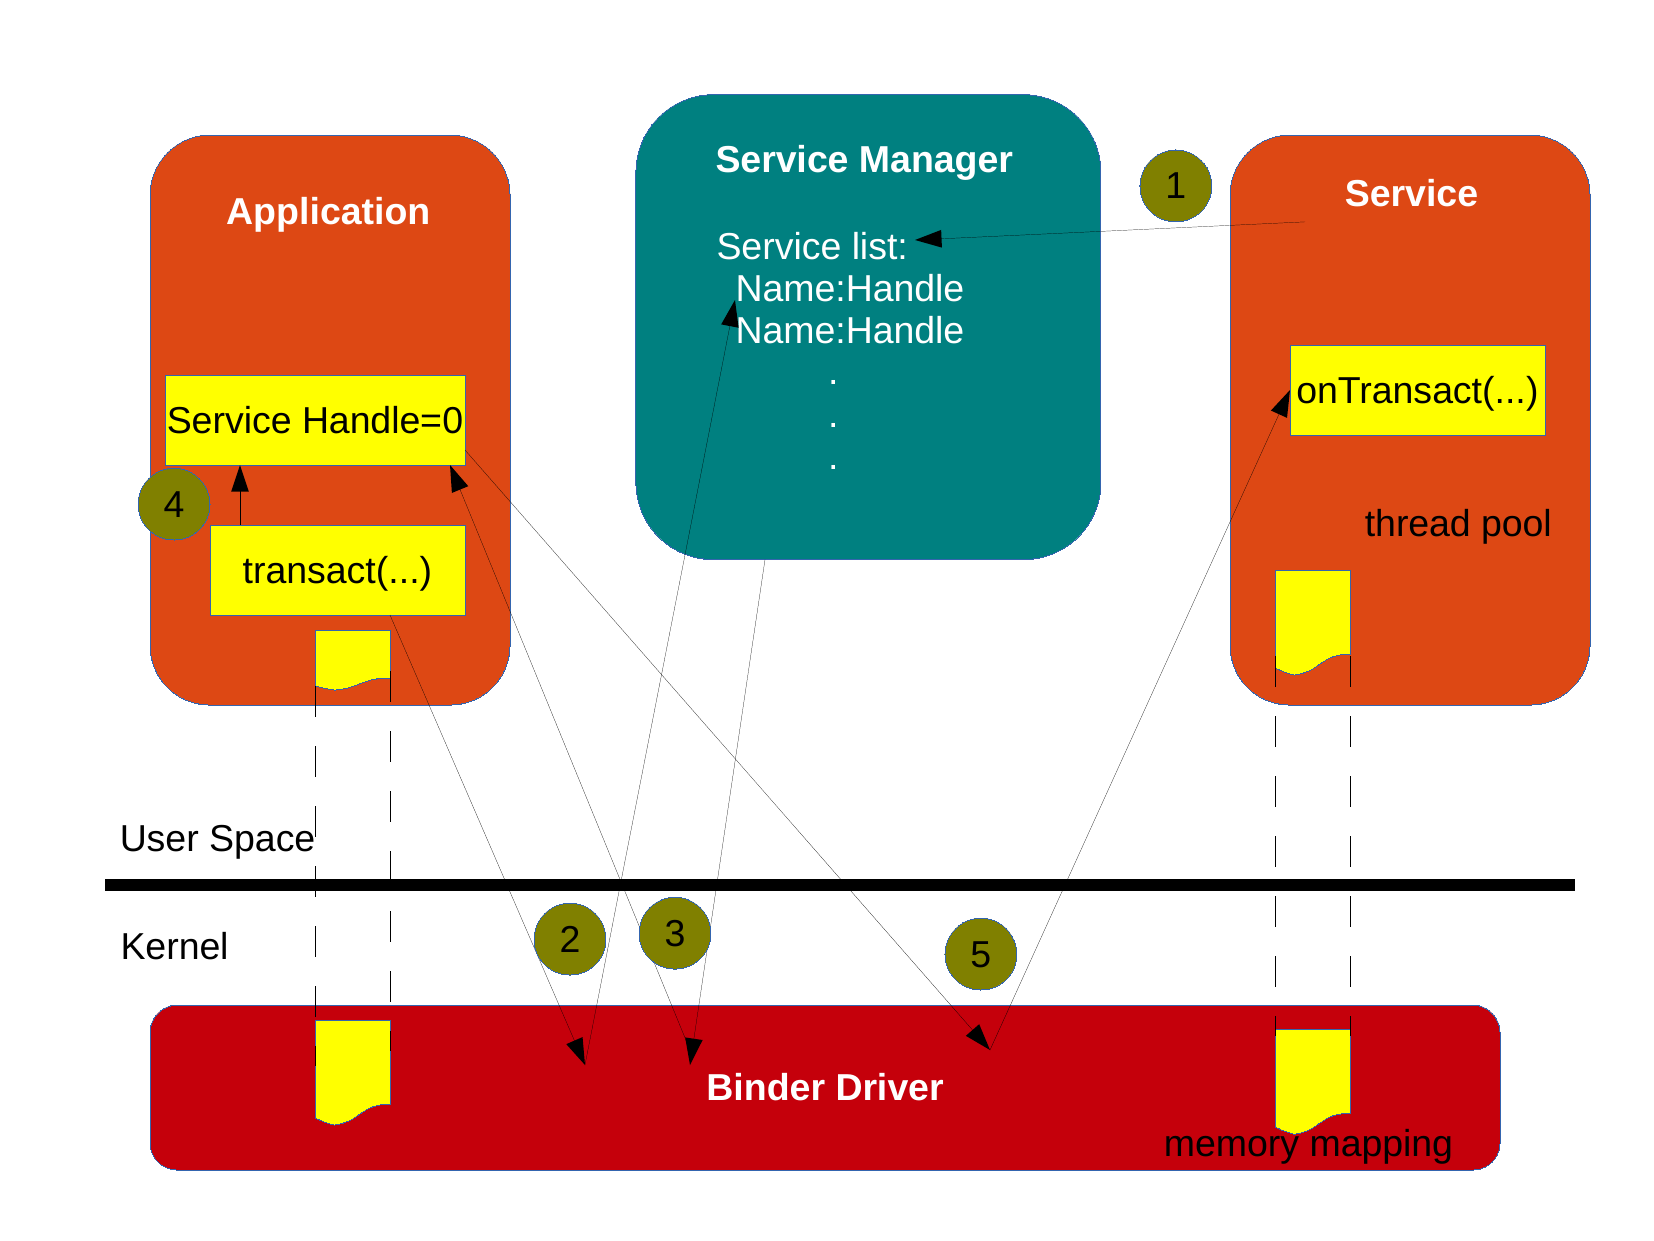

Service Manager
1
Service
Application
Service list:
	Name:Handle
	Name:Handle
 .
 .
 .
onTransact(...)
Service Handle=0
4
thread pool
transact(...)
User Space
3
2
5
Kernel
Binder Driver
memory mapping